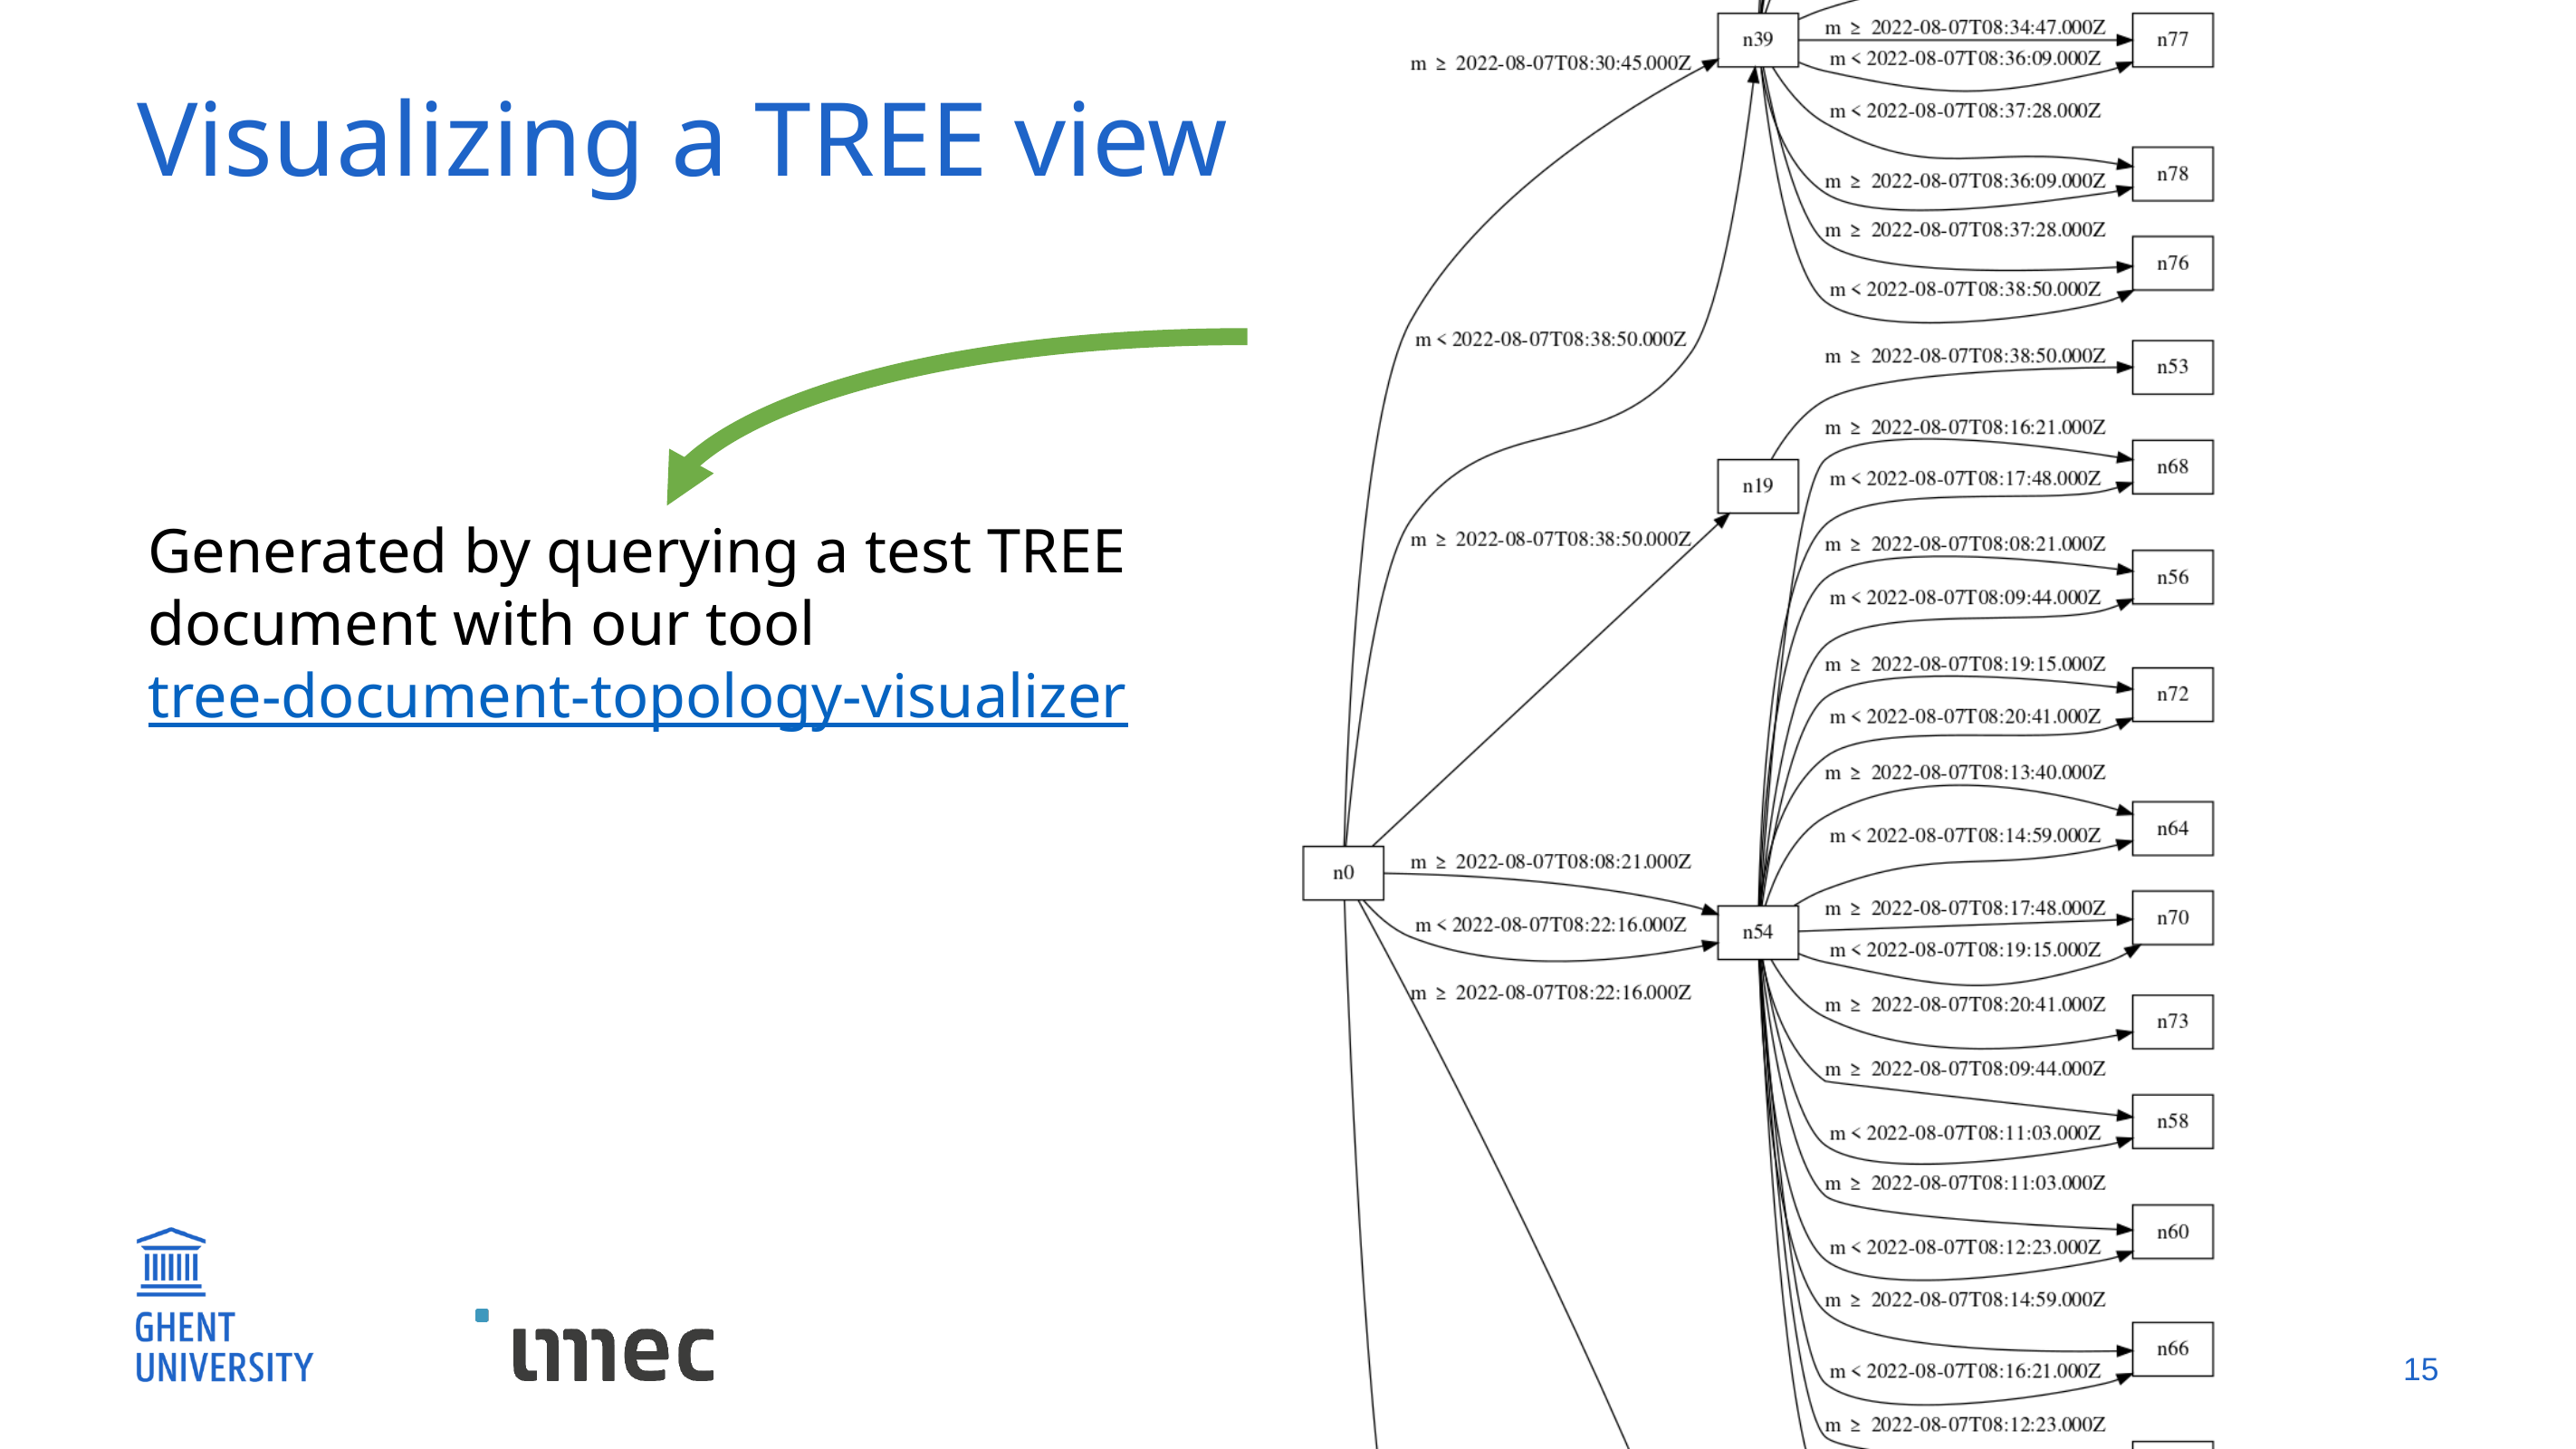

# Visualizing a TREE view
Generated by querying a test TREE document with our tool tree-document-topology-visualizer